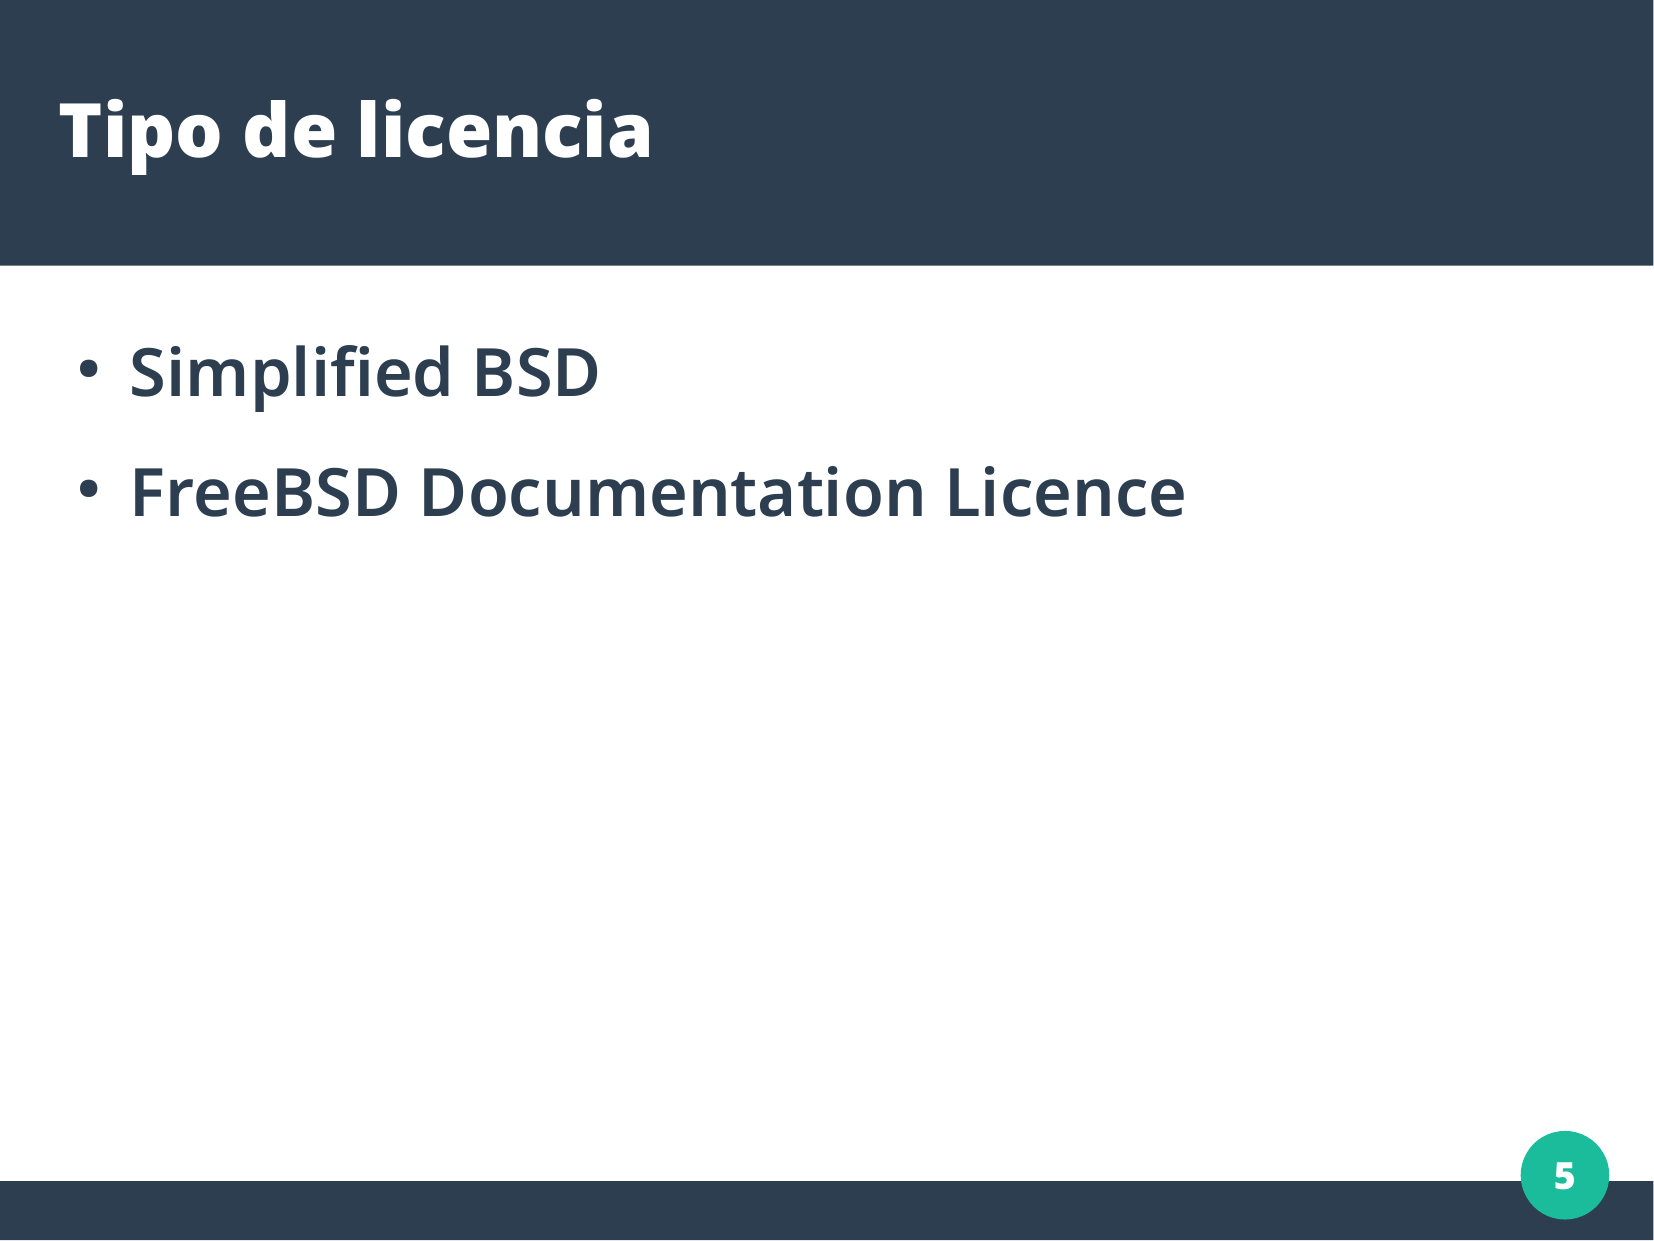

# Tipo de licencia
Simplified BSD
FreeBSD Documentation Licence
5